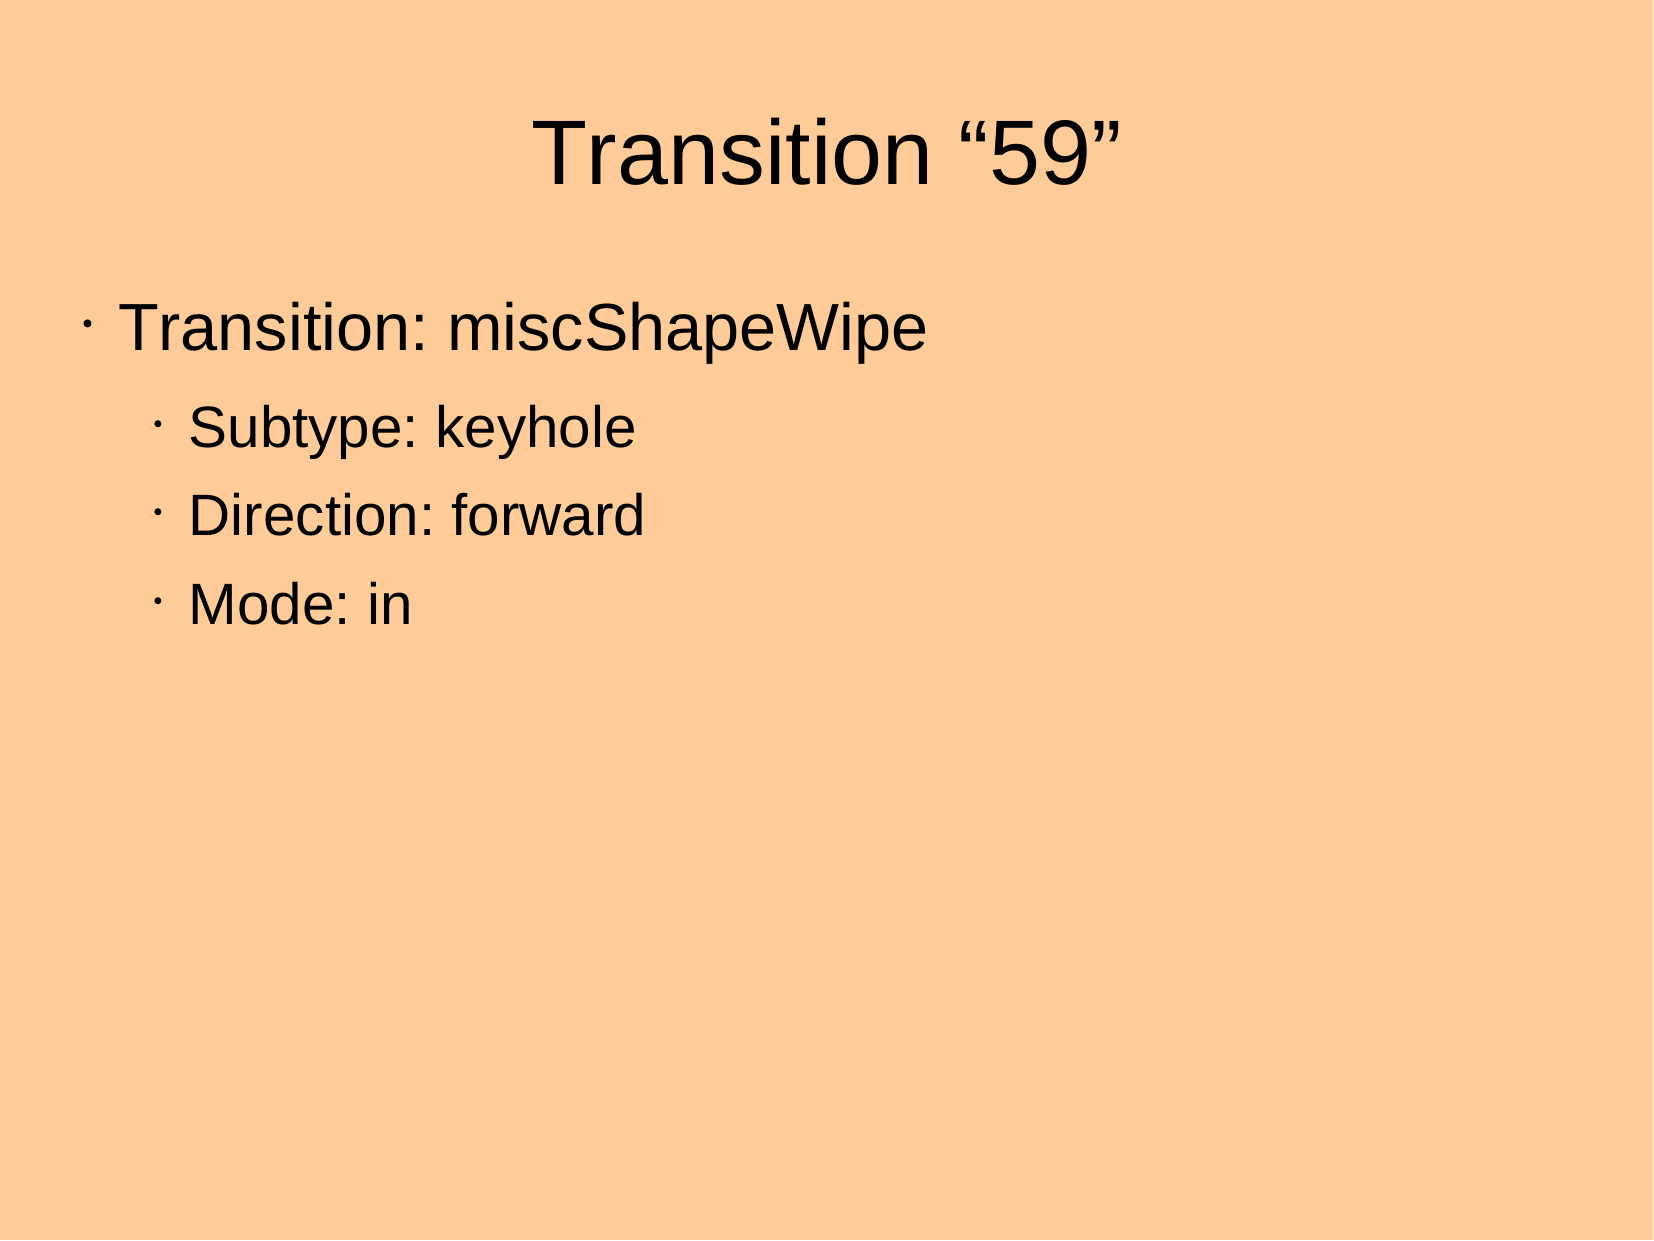

# Transition “59”
Transition: miscShapeWipe
Subtype: keyhole
Direction: forward
Mode: in